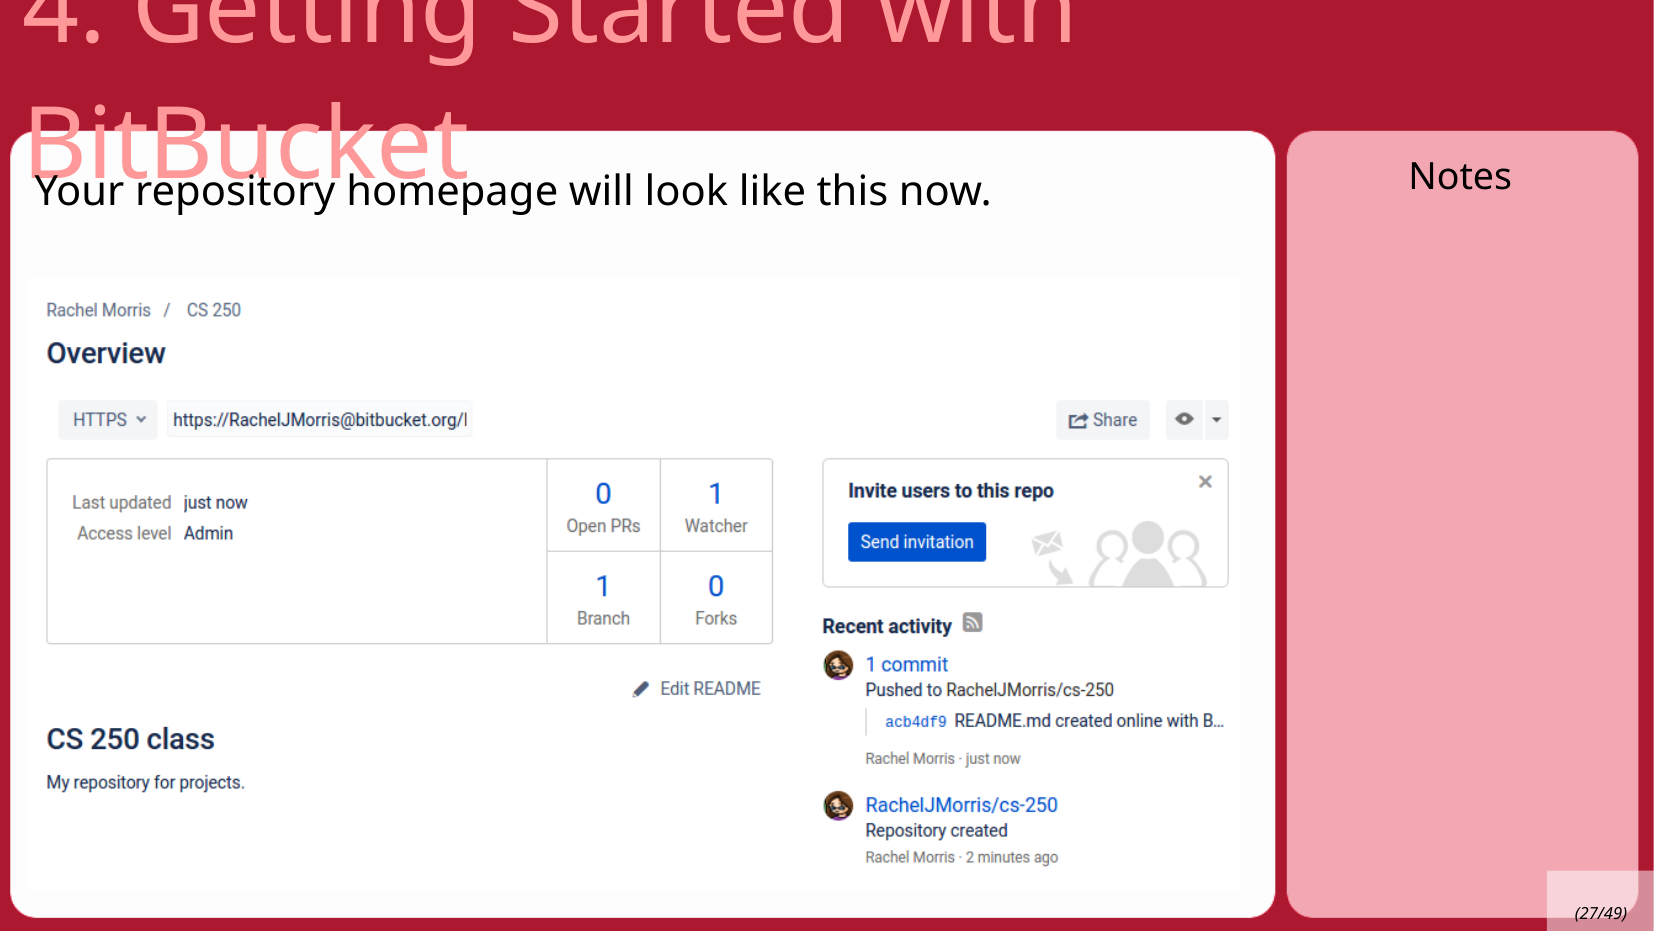

# 4. Getting Started with BitBucket
Notes
Your repository homepage will look like this now.